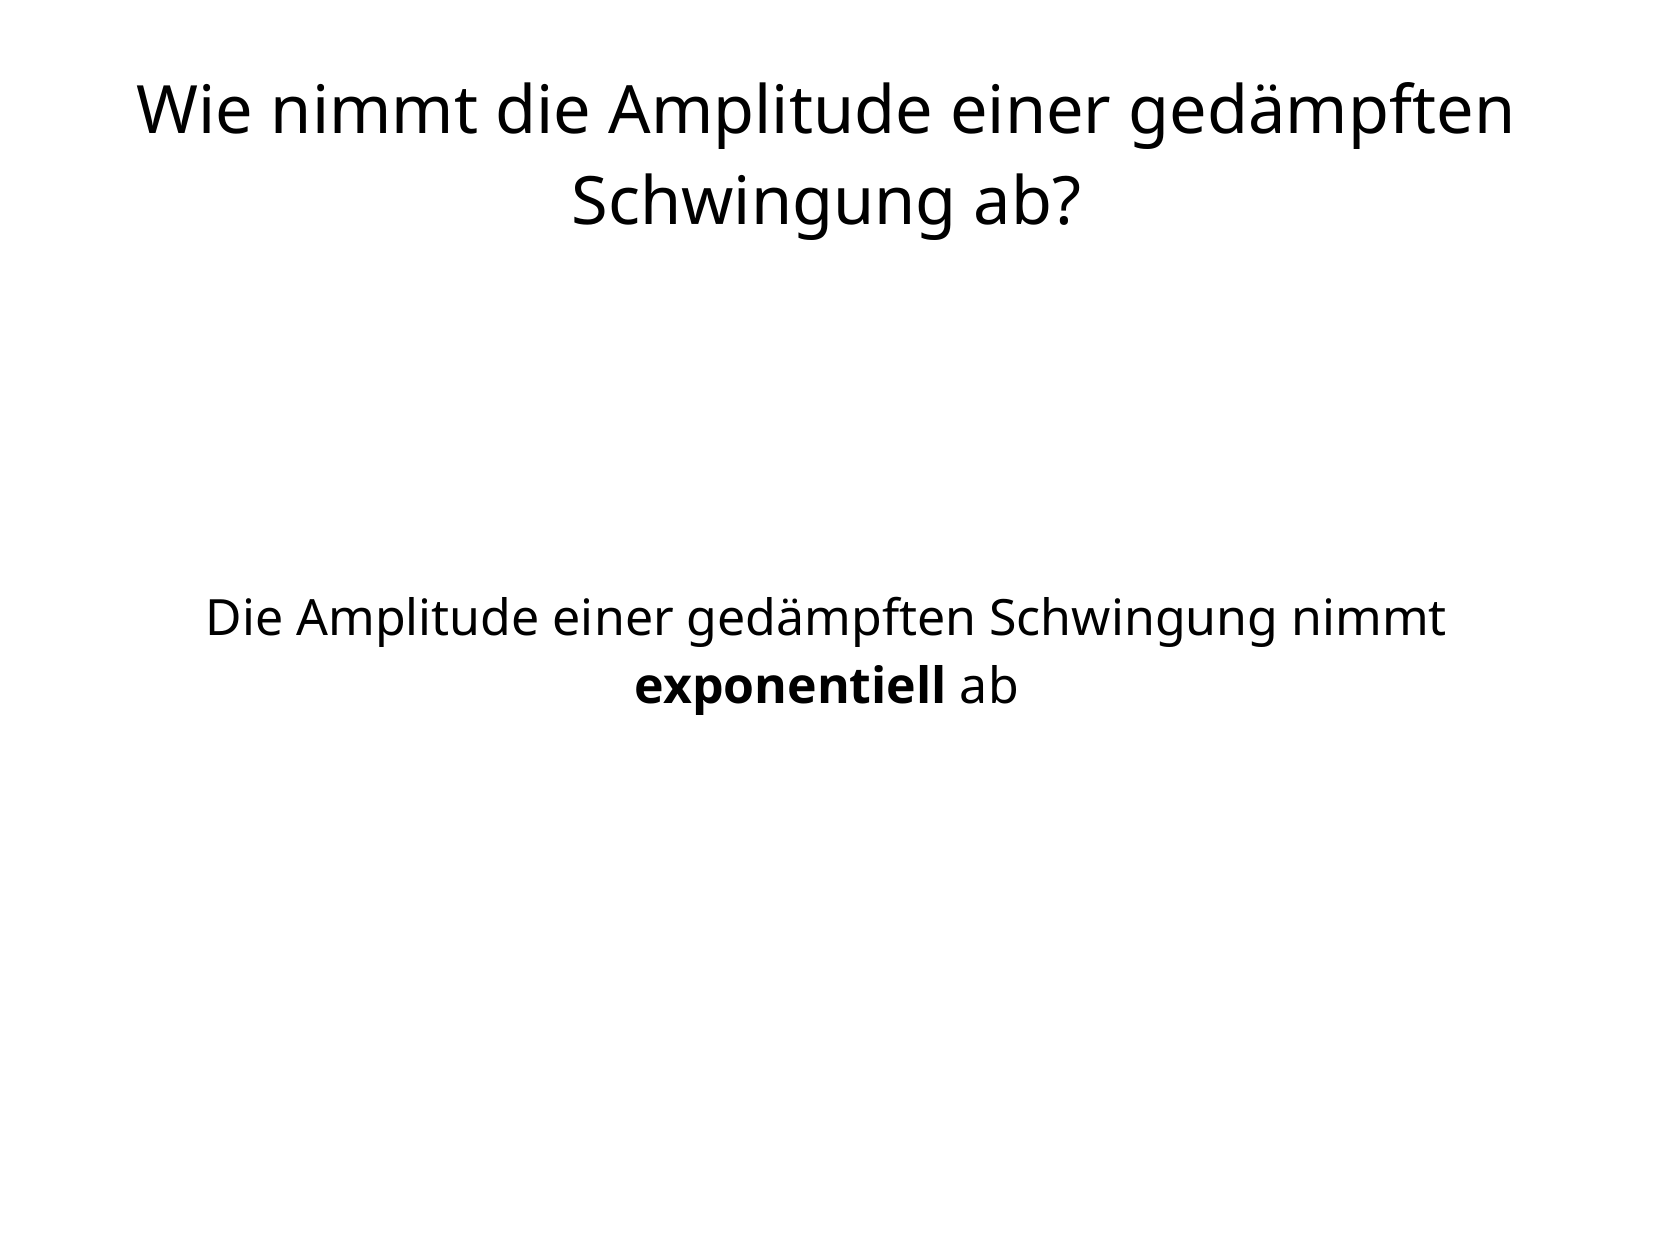

# Wie nimmt die Amplitude einer gedämpften Schwingung ab?
Die Amplitude einer gedämpften Schwingung nimmt exponentiell ab